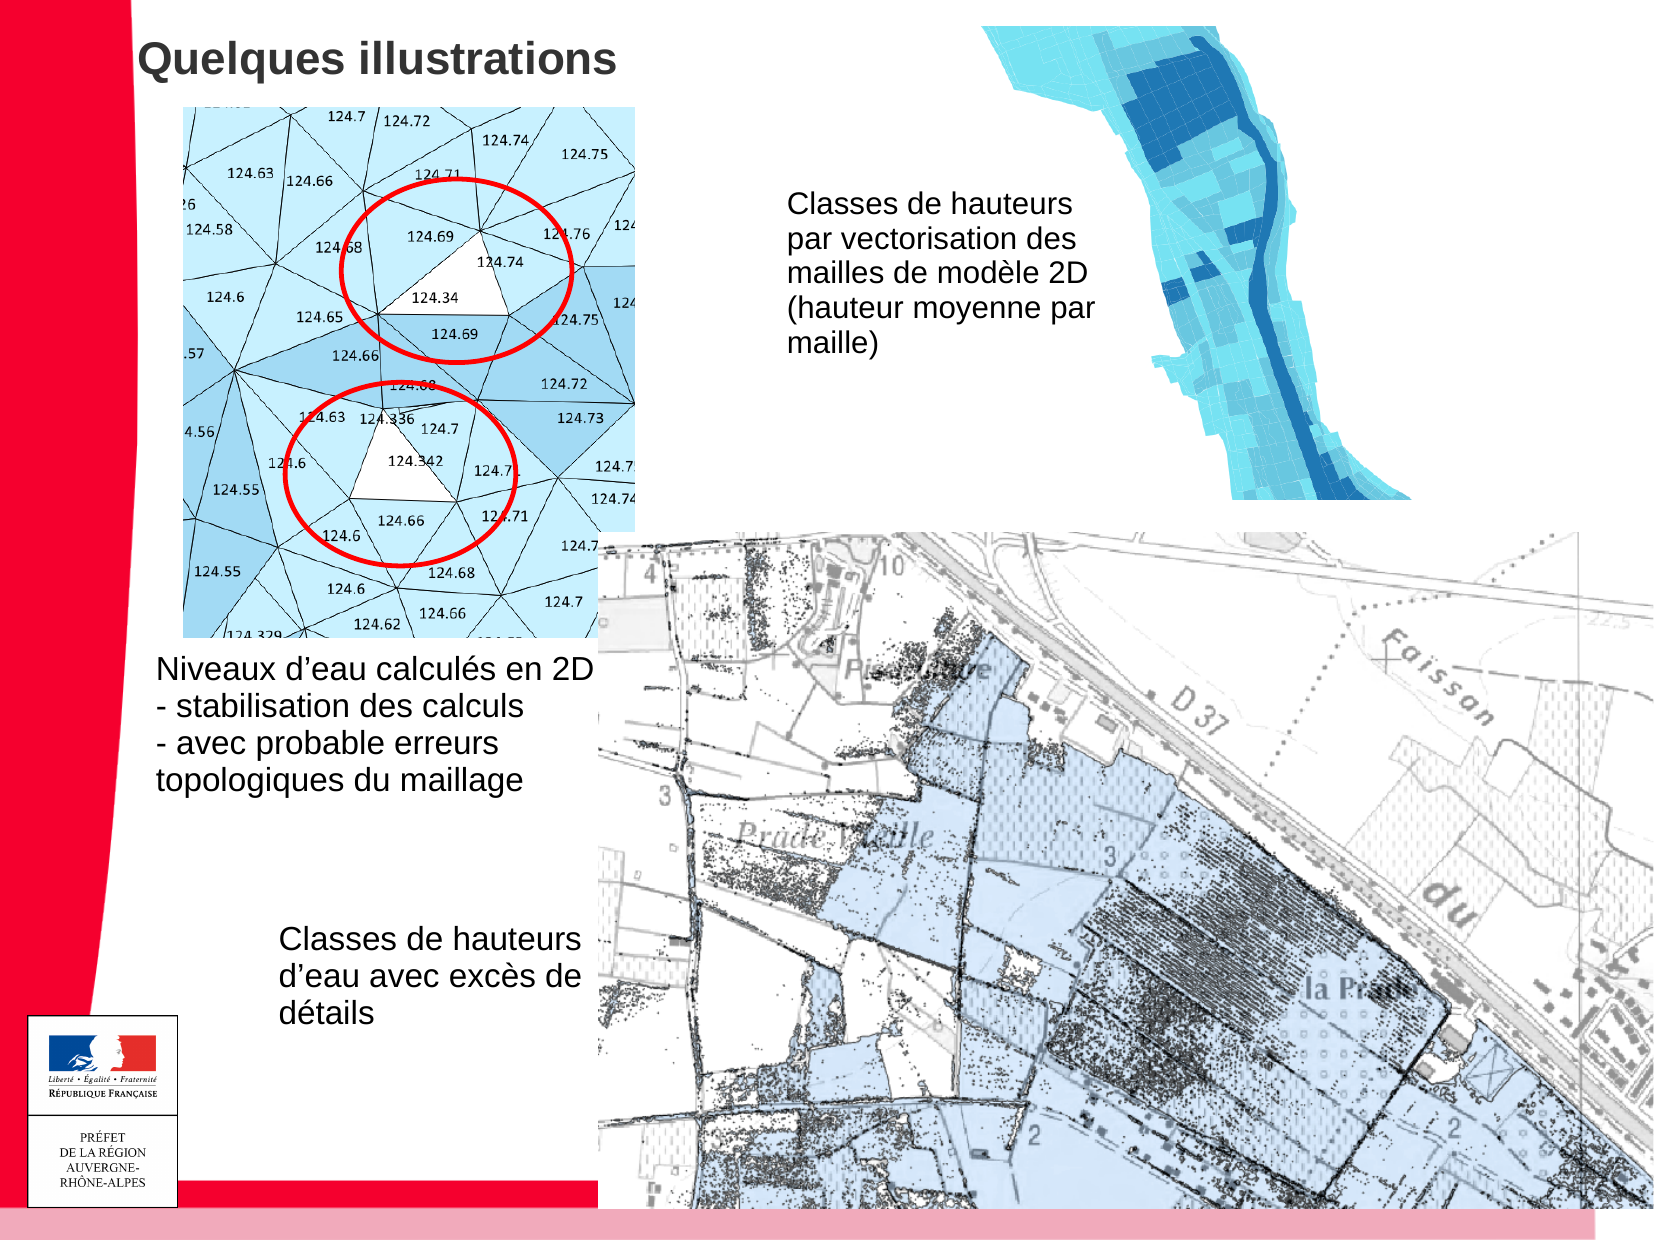

# Quelques illustrations
Classes de hauteurs par vectorisation des mailles de modèle 2D (hauteur moyenne par maille)
Niveaux d’eau calculés en 2D :
- stabilisation des calculs
- avec probable erreurs topologiques du maillage
Classes de hauteurs d’eau avec excès de détails
38